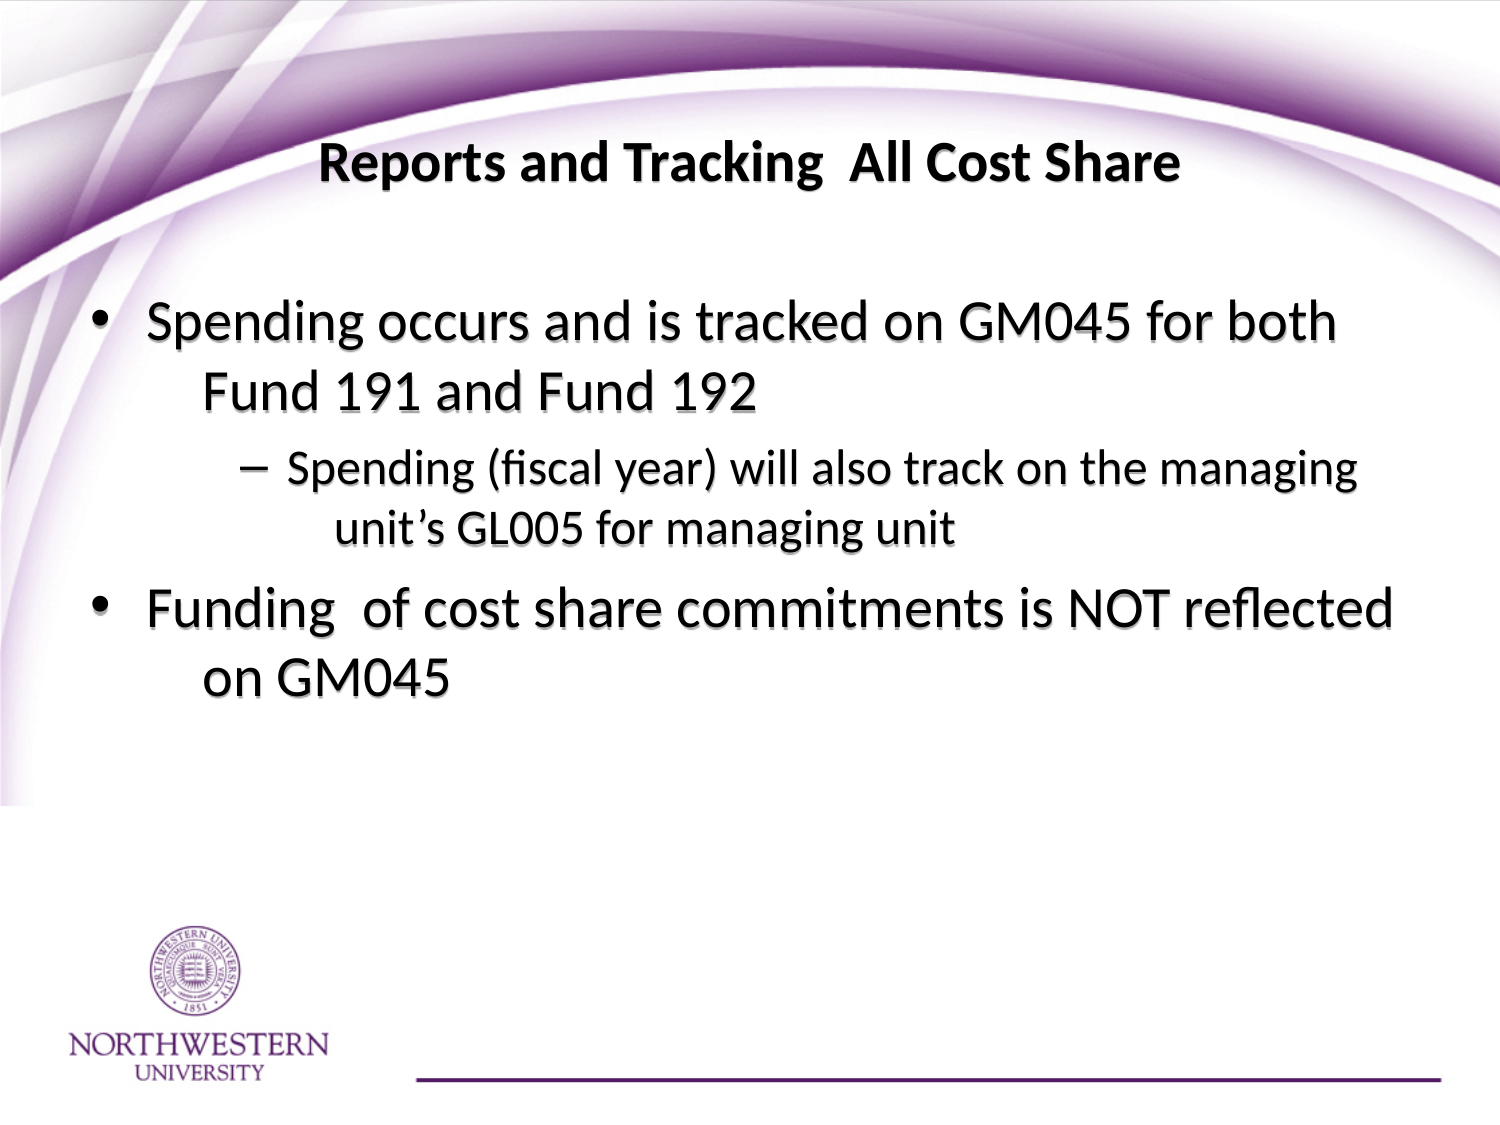

# Reports and Tracking All Cost Share
Spending occurs and is tracked on GM045 for both Fund 191 and Fund 192
Spending (fiscal year) will also track on the managing unit’s GL005 for managing unit
Funding of cost share commitments is NOT reflected on GM045